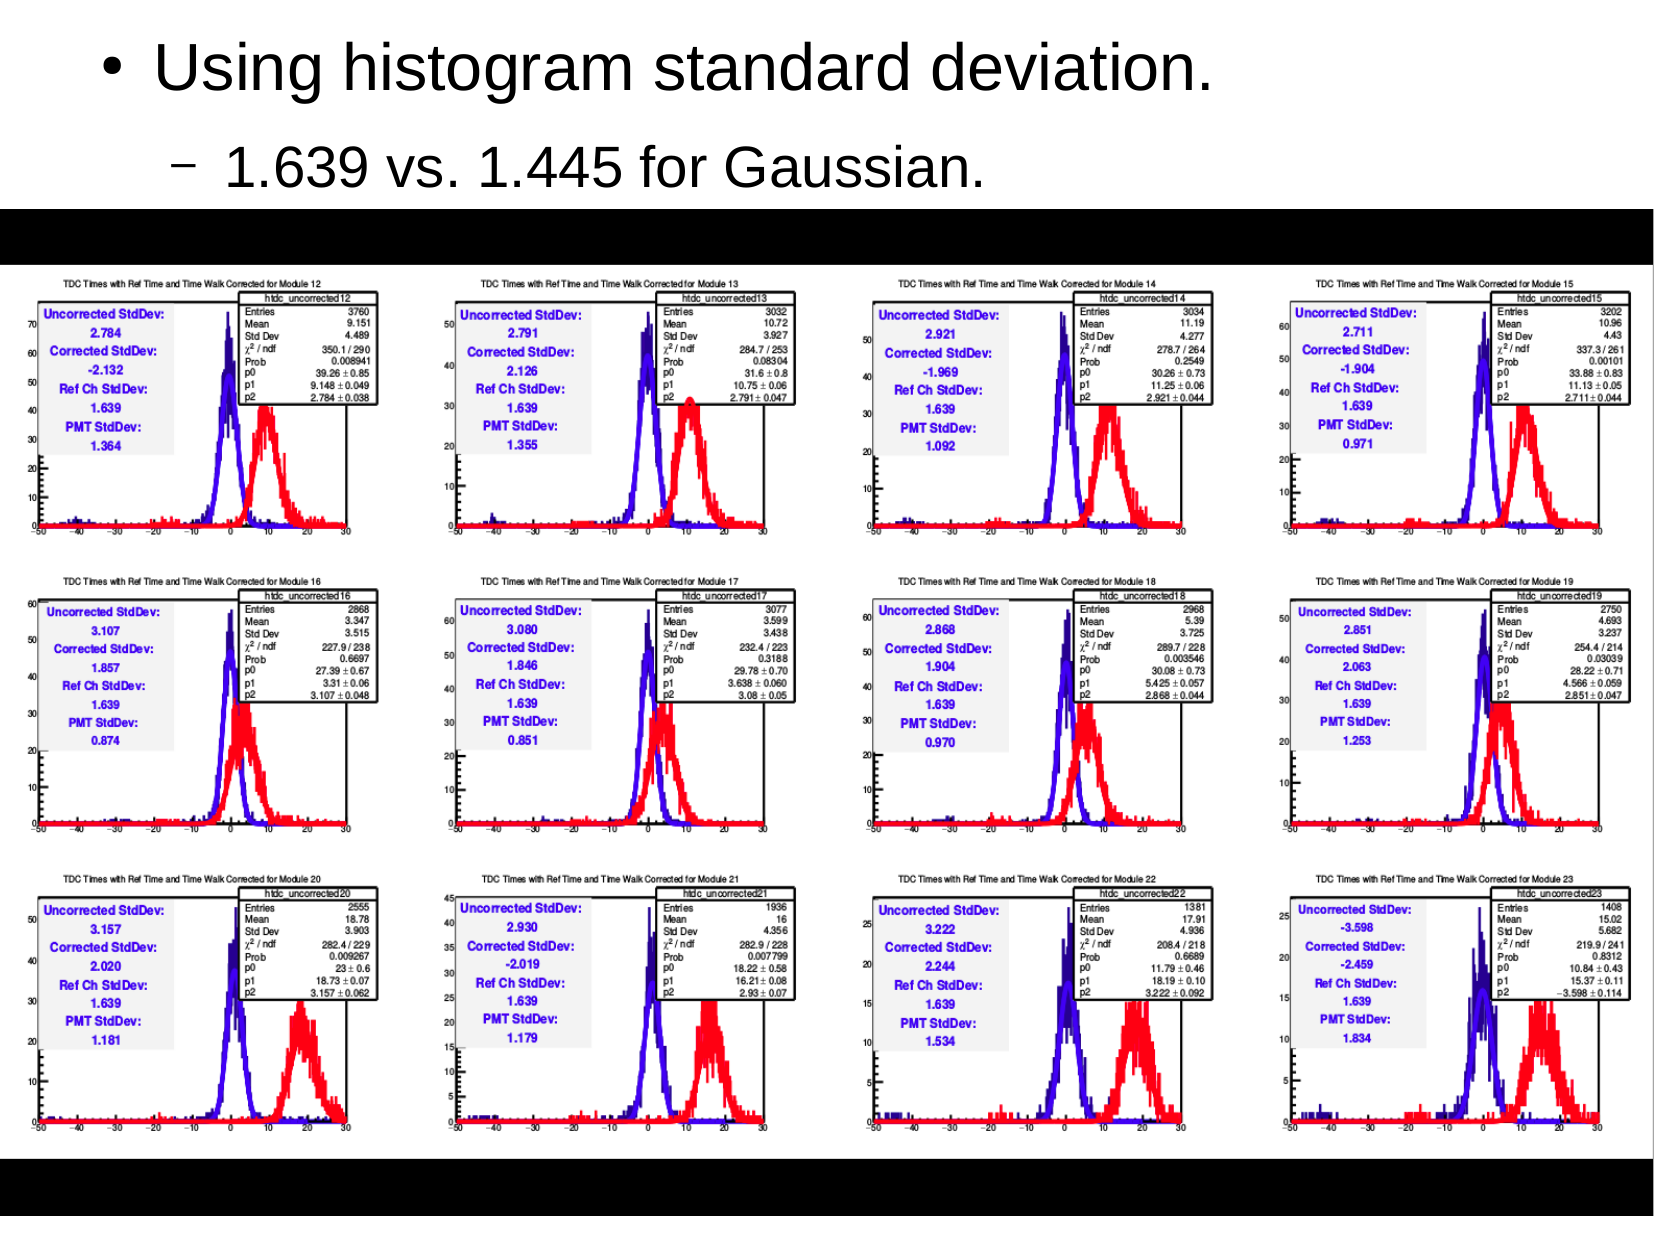

# Using histogram standard deviation.
1.639 vs. 1.445 for Gaussian.